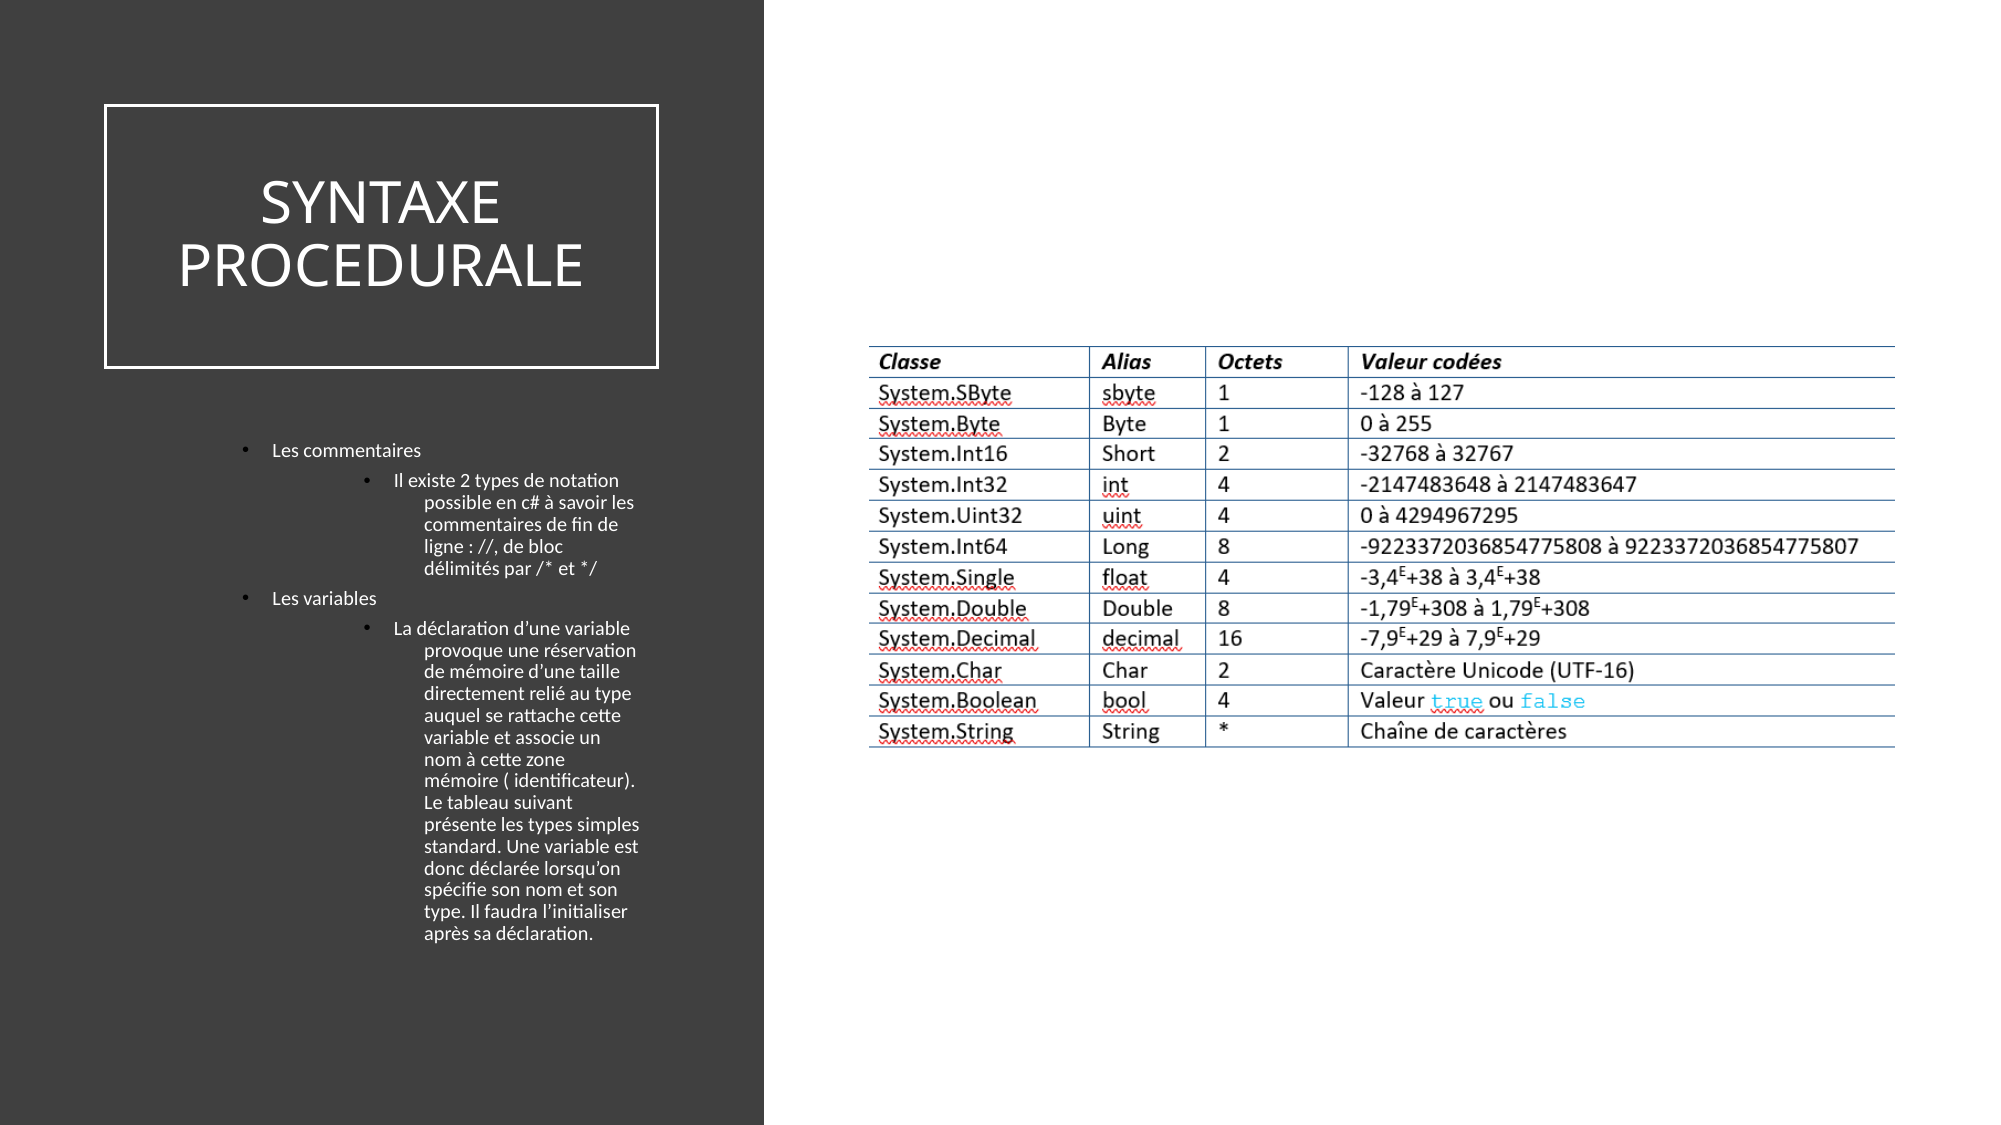

# SYNTAXE PROCEDURALE
Les commentaires
Il existe 2 types de notation possible en c# à savoir les commentaires de fin de ligne : //, de bloc délimités par /* et */
Les variables
La déclaration d’une variable provoque une réservation de mémoire d’une taille directement relié au type auquel se rattache cette variable et associe un nom à cette zone mémoire ( identificateur). Le tableau suivant présente les types simples standard. Une variable est donc déclarée lorsqu’on spécifie son nom et son type. Il faudra l’initialiser après sa déclaration.